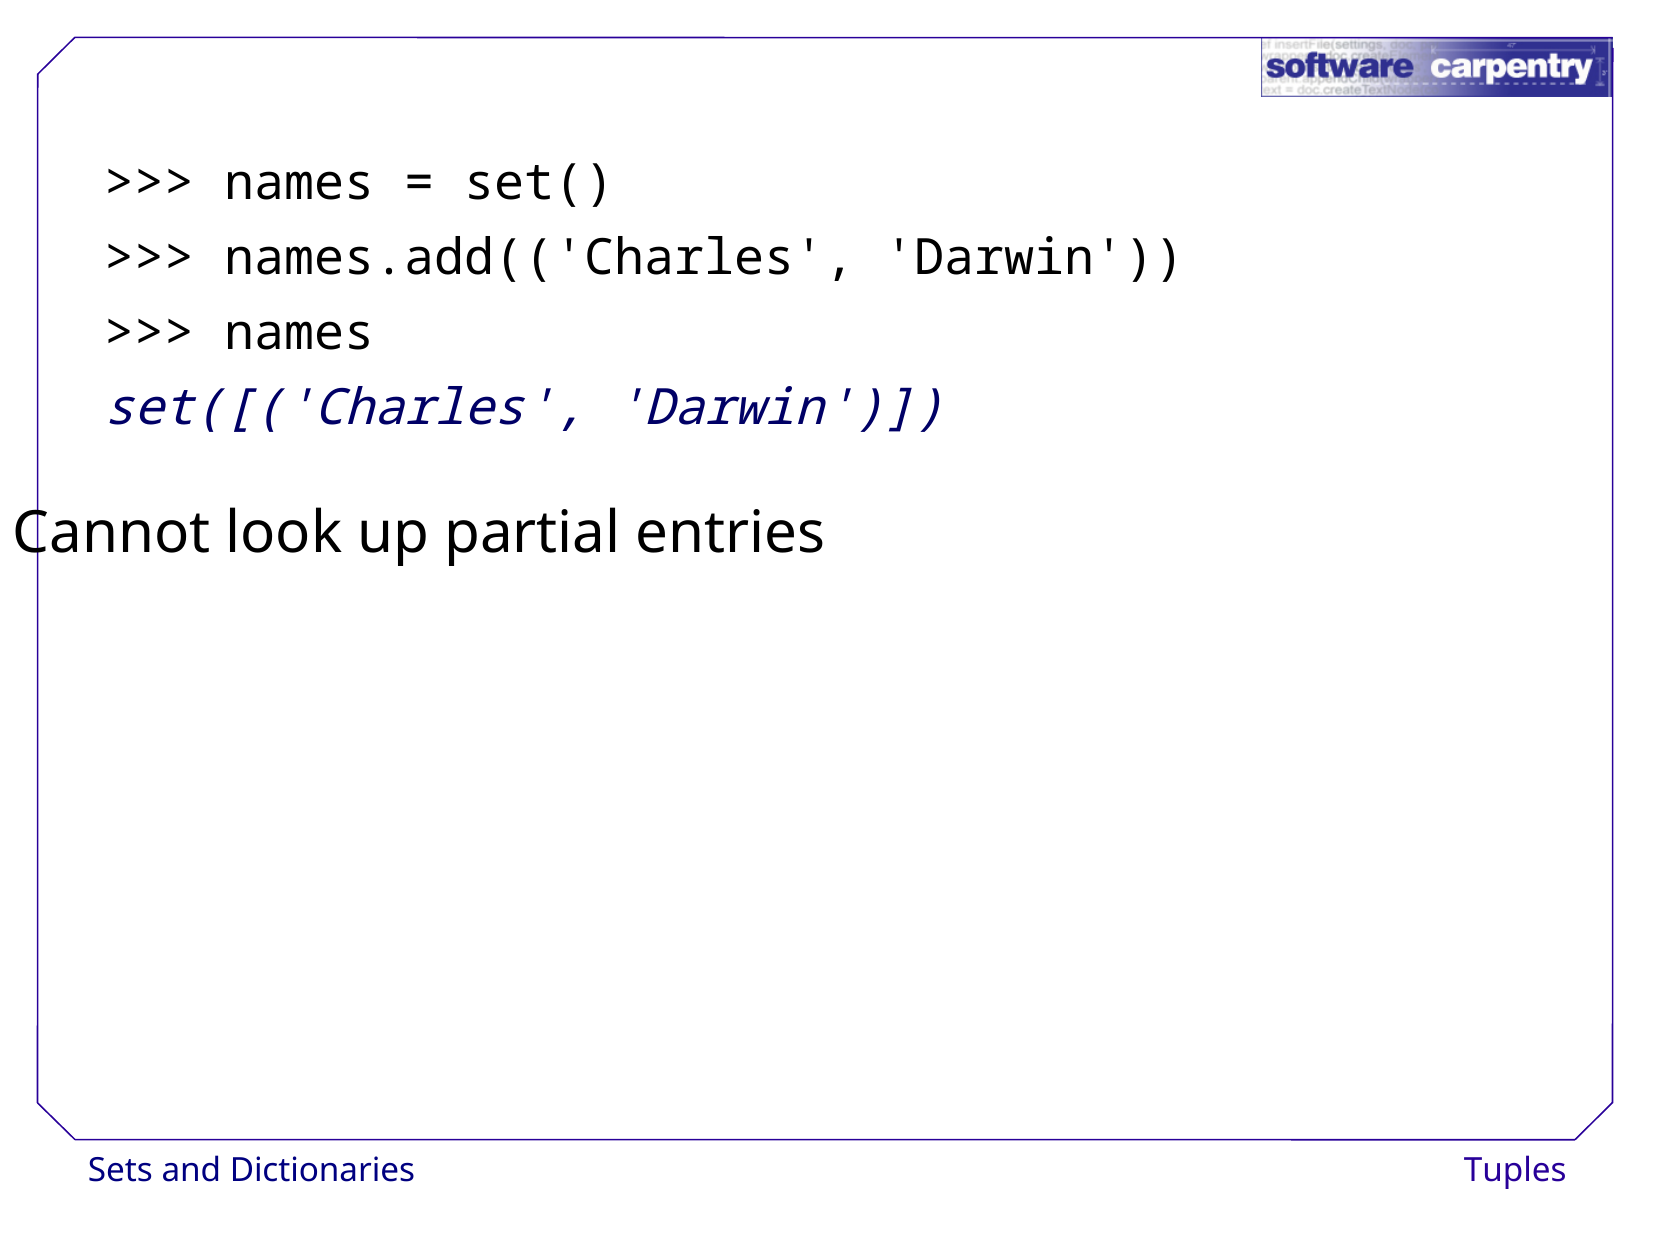

>>> names = set()
>>> names.add(('Charles', 'Darwin'))
>>> names
set([('Charles', 'Darwin')])
Cannot look up partial entries